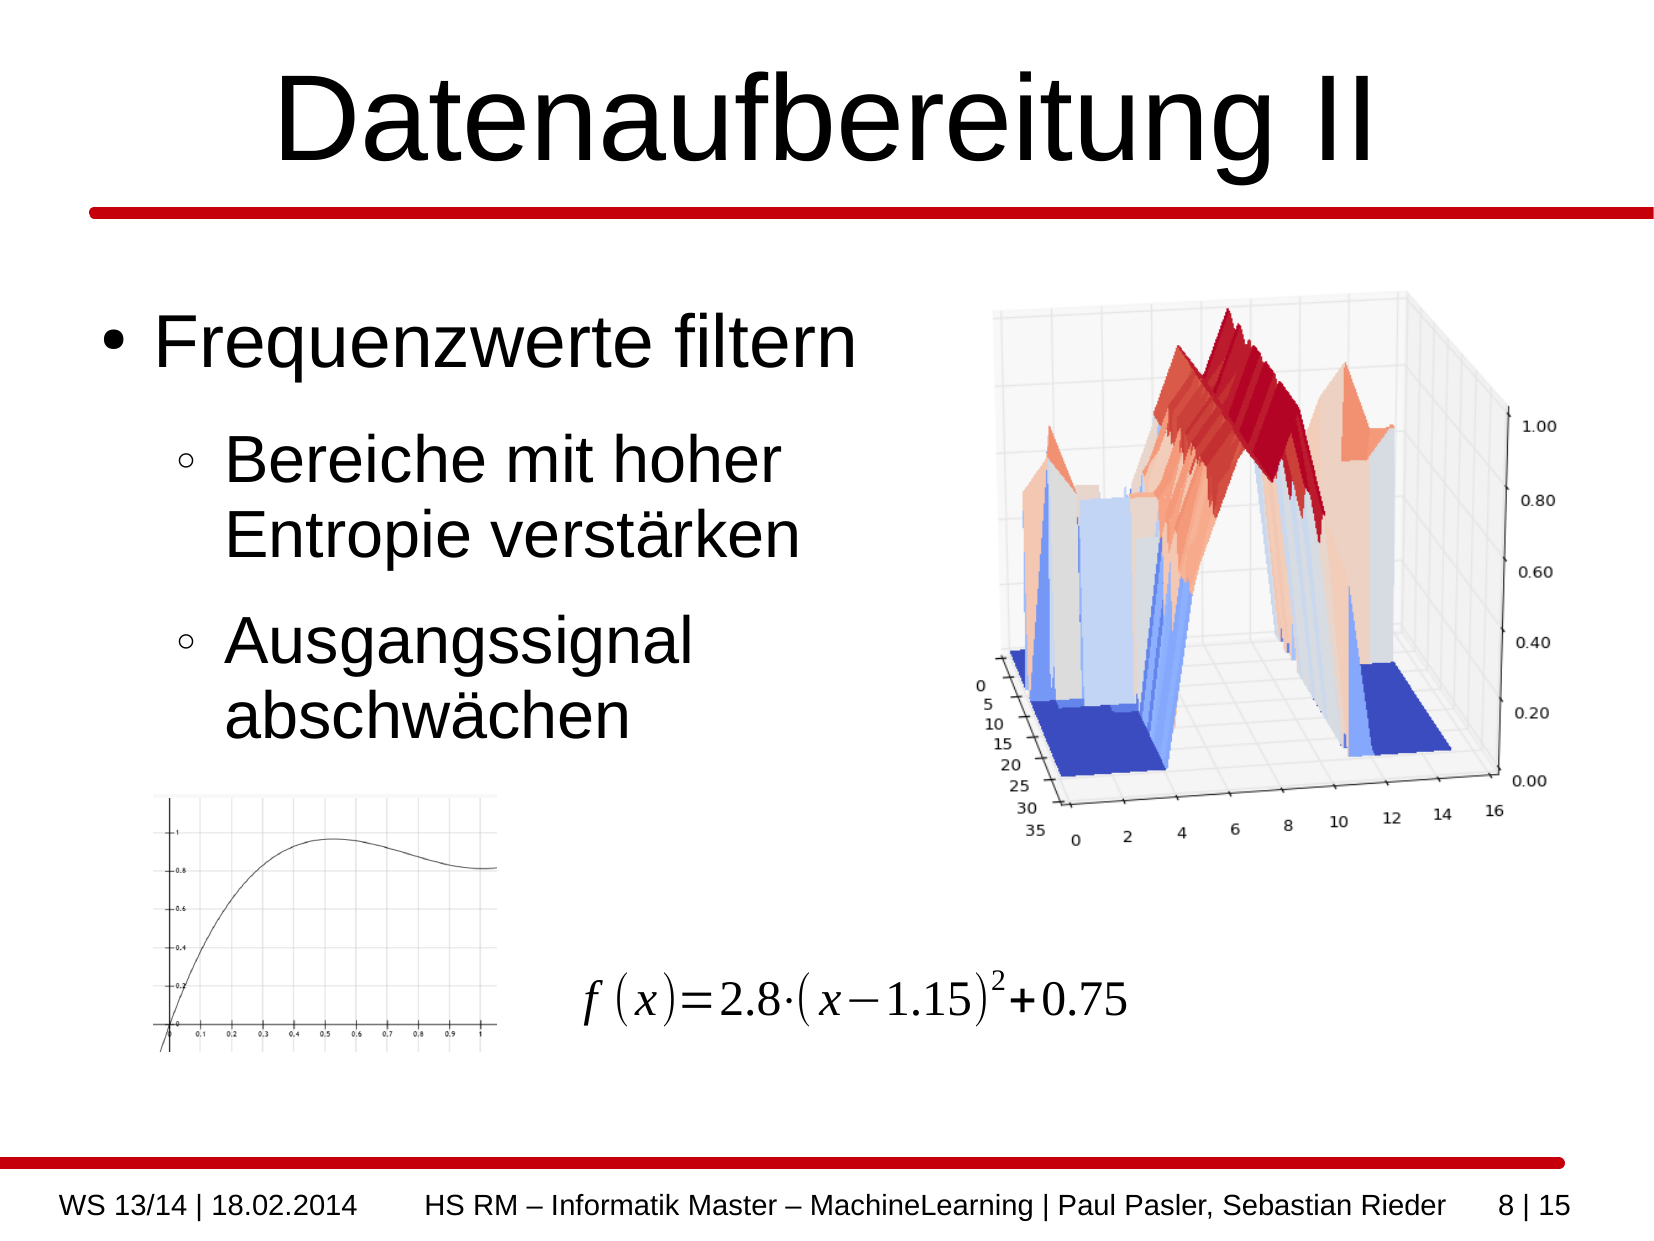

# Datenaufbereitung II
Frequenzwerte filtern
Bereiche mit hoher
Entropie verstärken
Ausgangssignal
abschwächen
18.02.2014
8